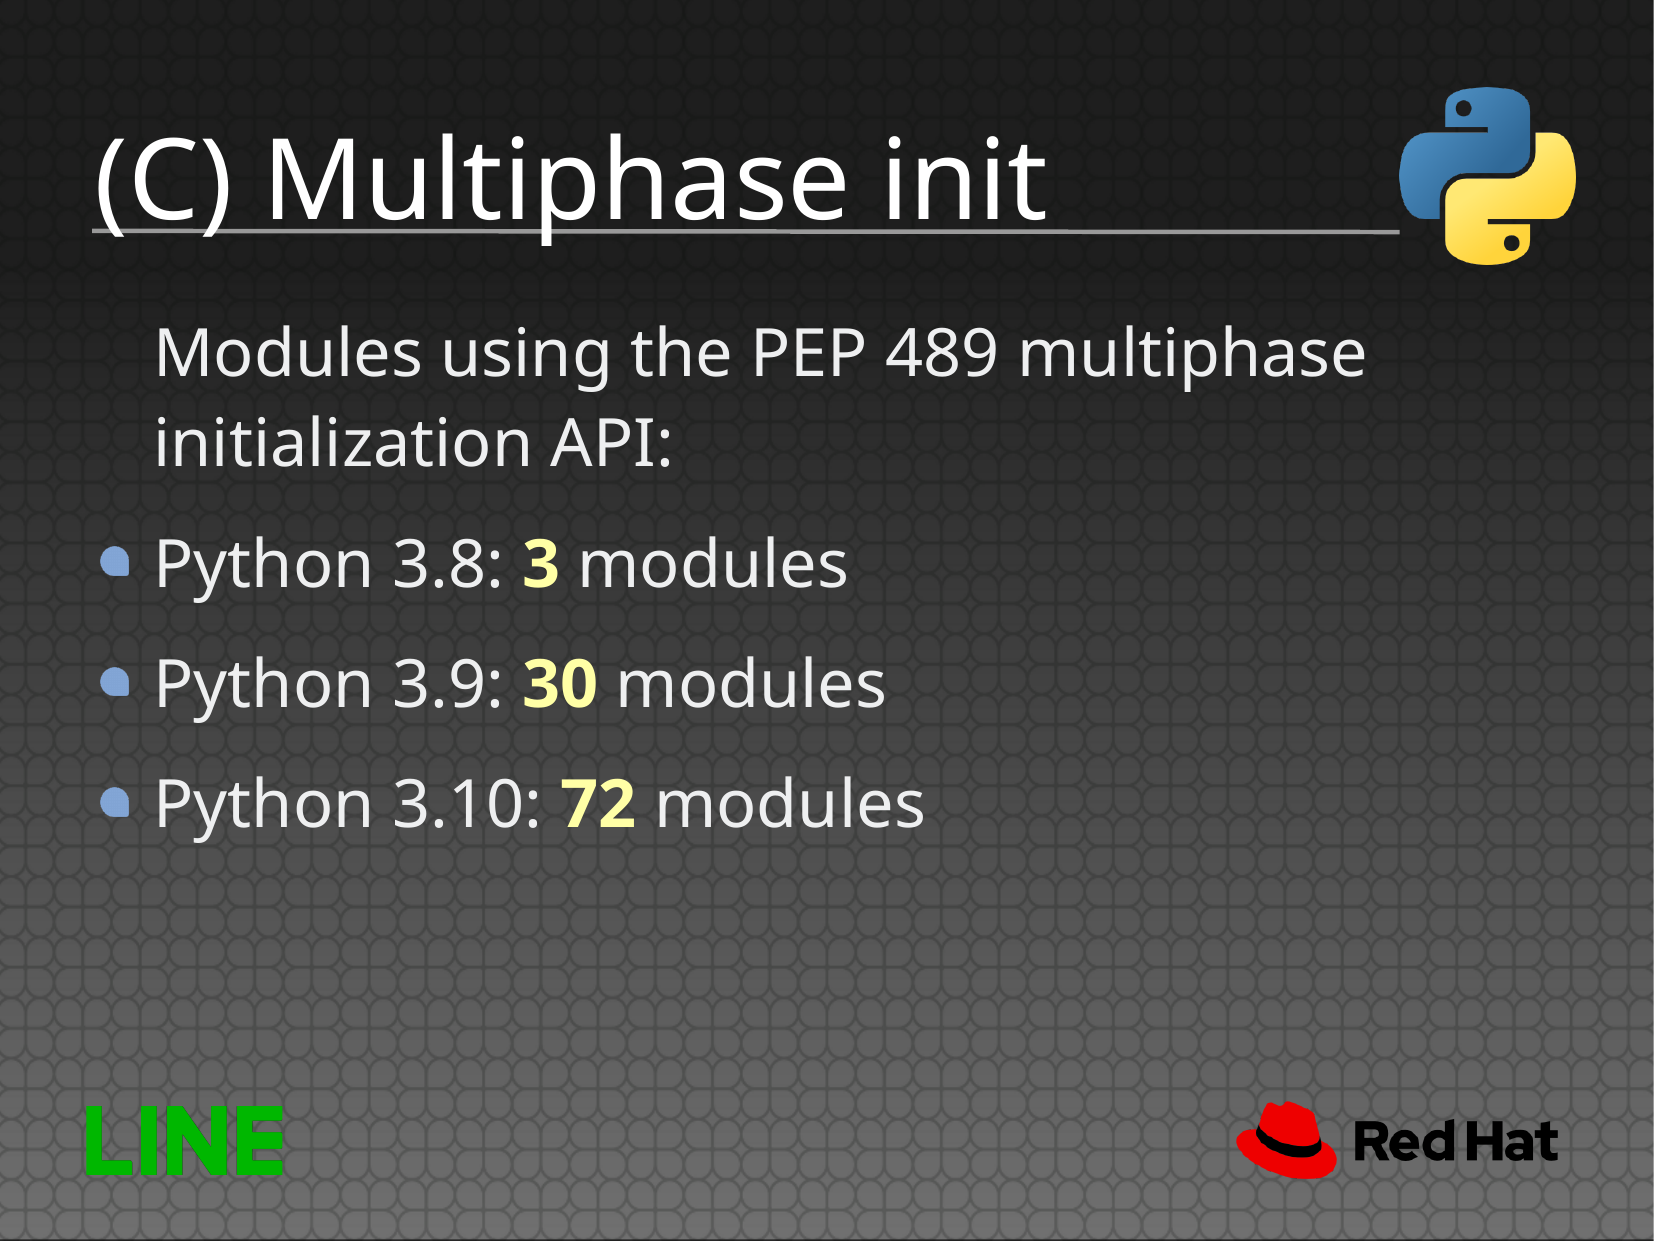

(C) Multiphase init
# Modules using the PEP 489 multiphase initialization API:
Python 3.8: 3 modules
Python 3.9: 30 modules
Python 3.10: 72 modules